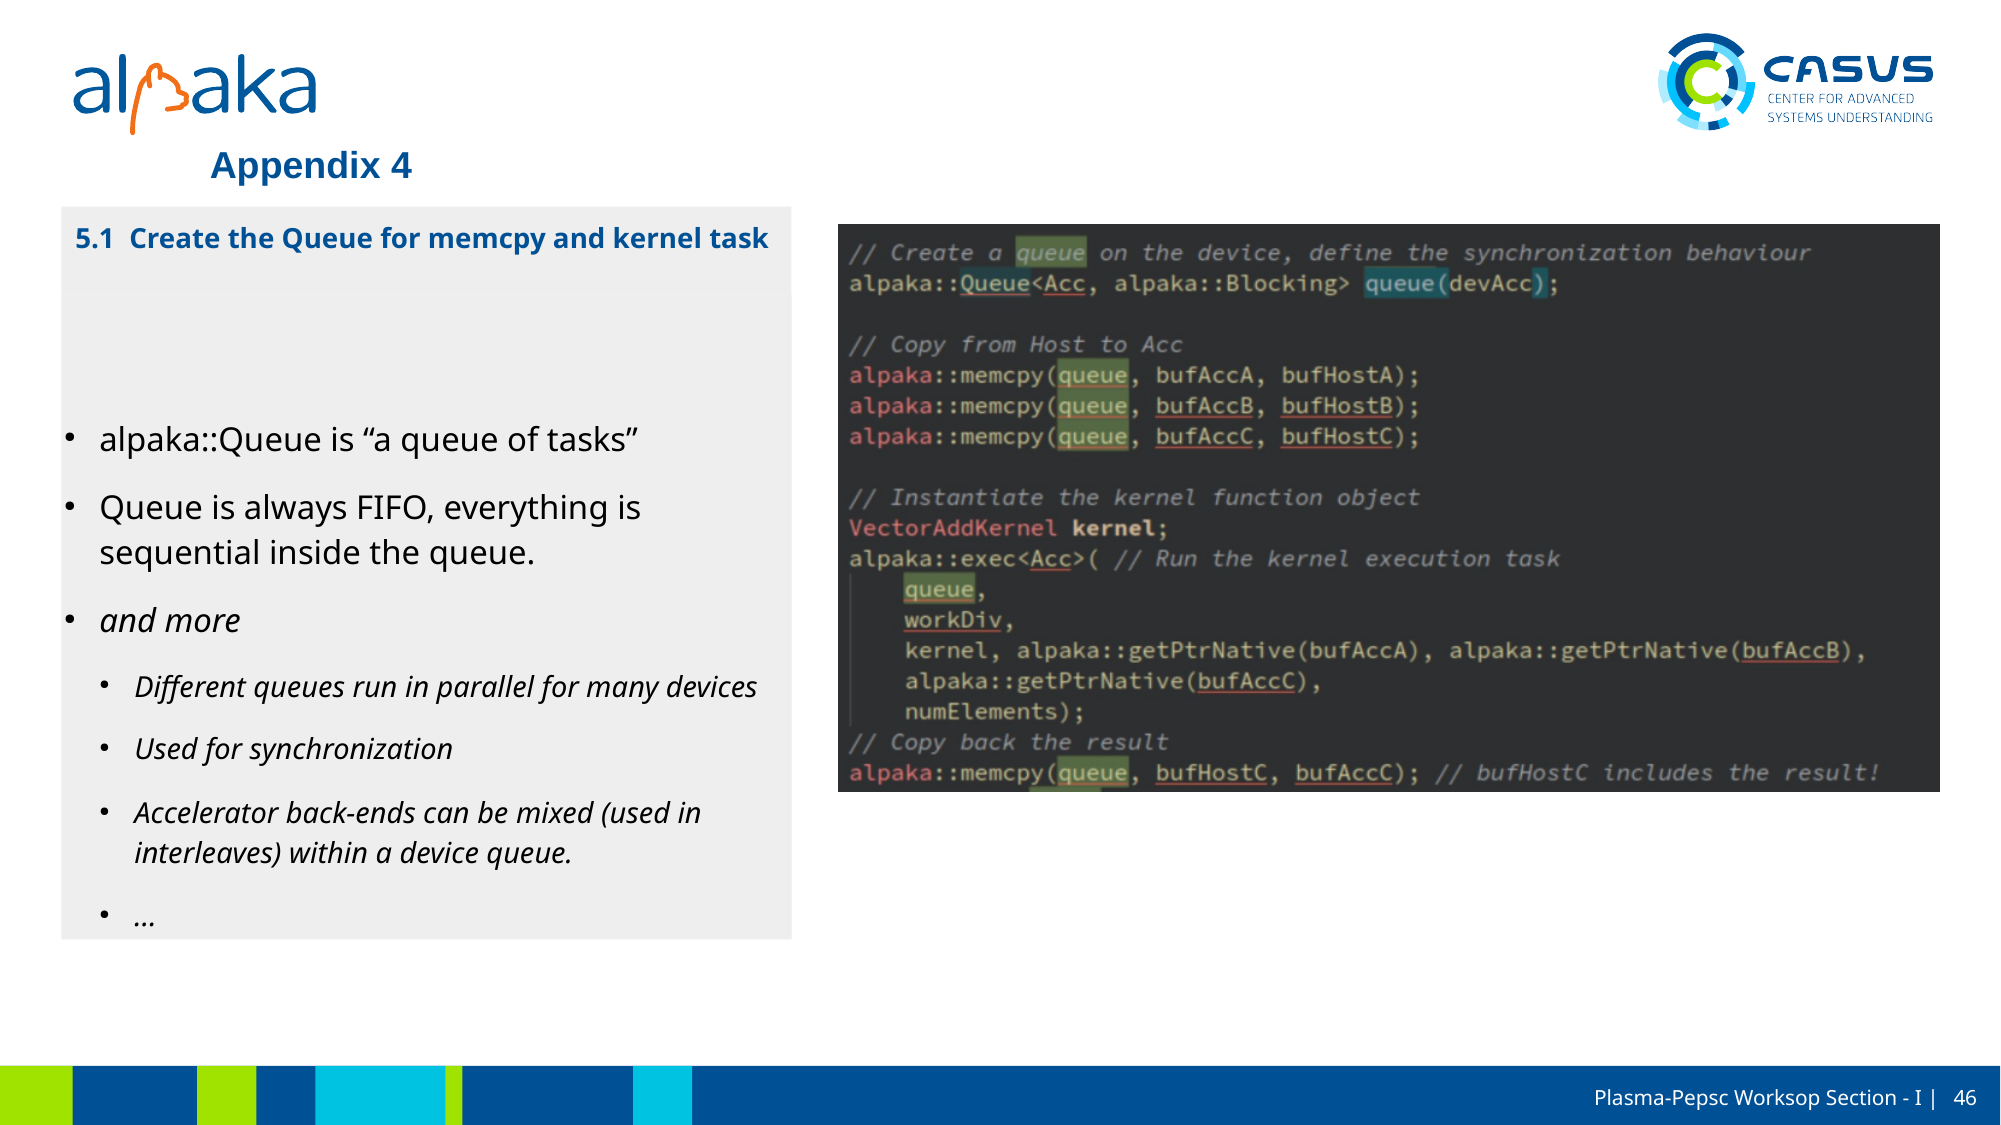

#
Appendix 4
5.1 Create the Queue for memcpy and kernel task
alpaka::Queue is “a queue of tasks”
Queue is always FIFO, everything is sequential inside the queue.
and more
Different queues run in parallel for many devices
Used for synchronization
Accelerator back-ends can be mixed (used in interleaves) within a device queue.
...
Plasma-Pepsc Worksop Section - I
46